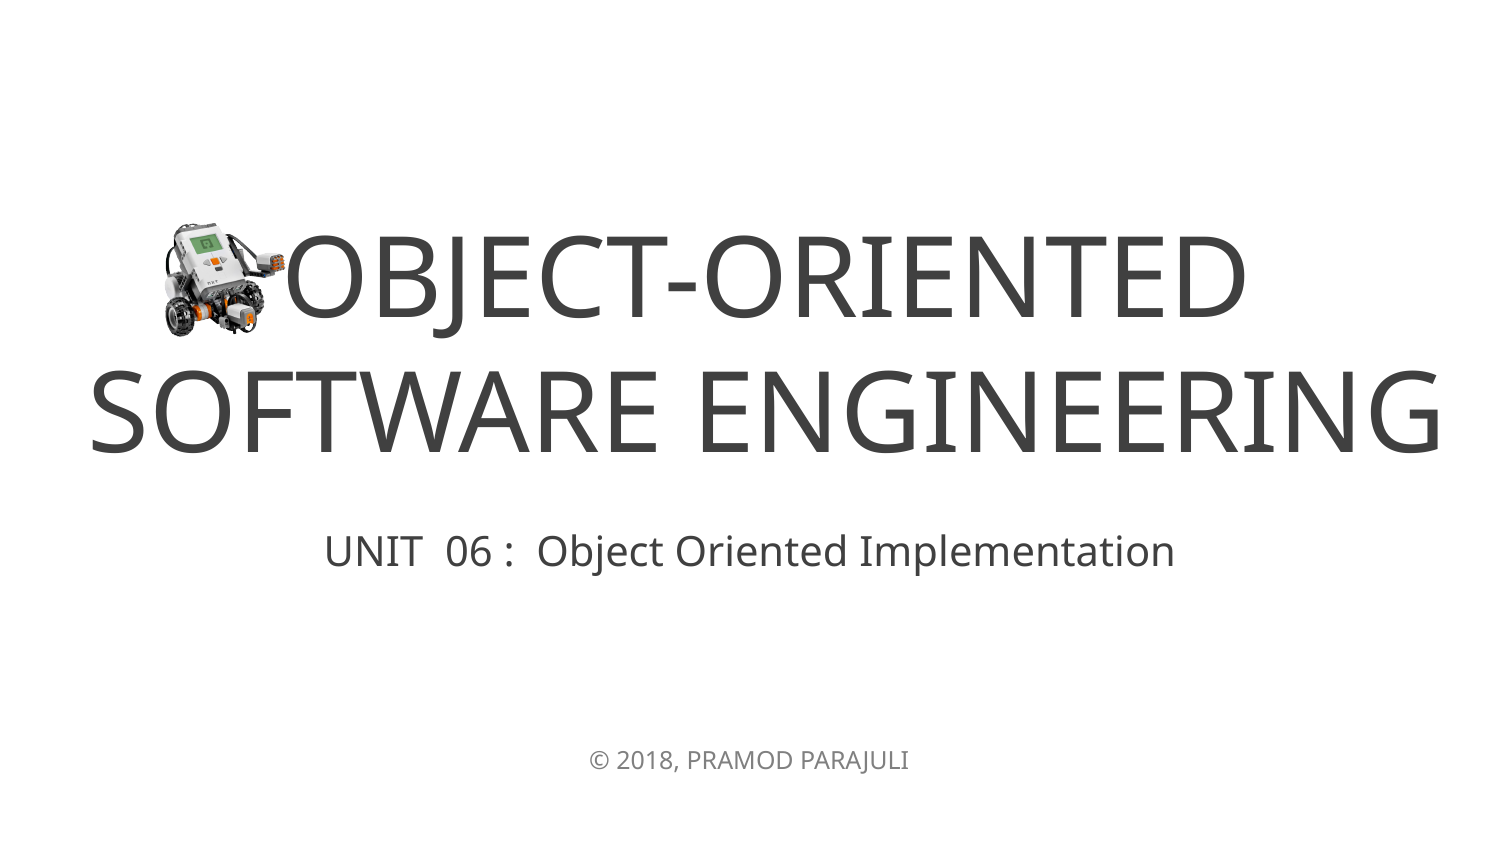

# OBJECT-ORIENTED SOFTWARE ENGINEERING
UNIT 06 : Object Oriented Implementation
© 2018, PRAMOD PARAJULI